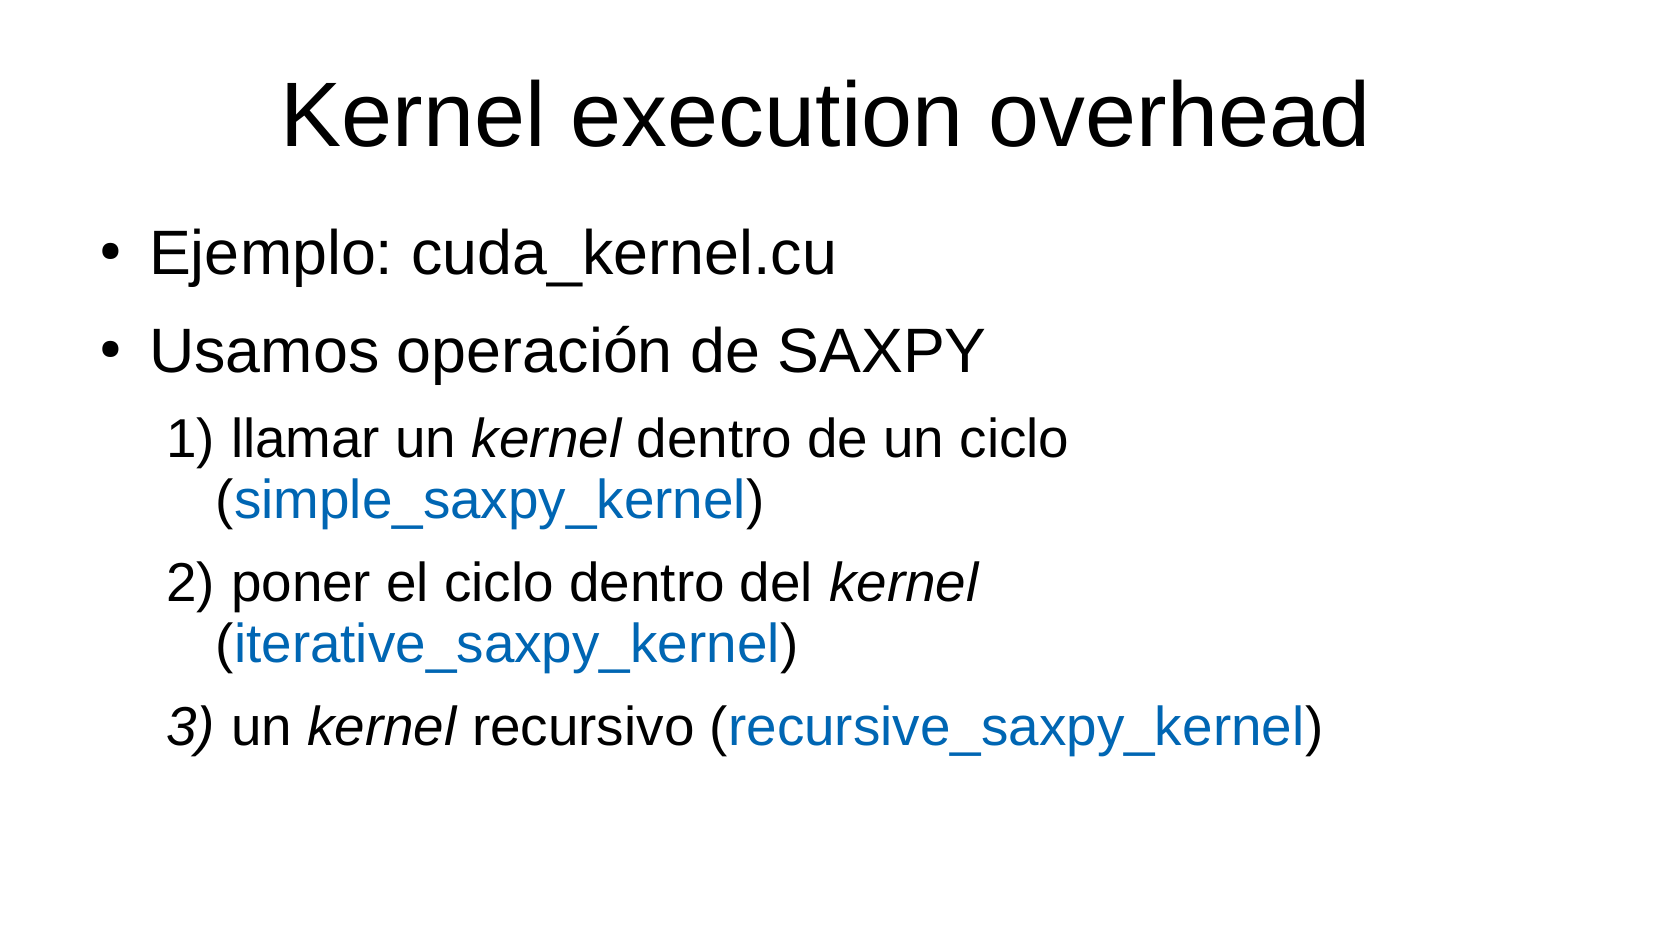

# Kernel execution overhead
Ejemplo: cuda_kernel.cu
Usamos operación de SAXPY
 llamar un kernel dentro de un ciclo (simple_saxpy_kernel)
 poner el ciclo dentro del kernel (iterative_saxpy_kernel)
 un kernel recursivo (recursive_saxpy_kernel)